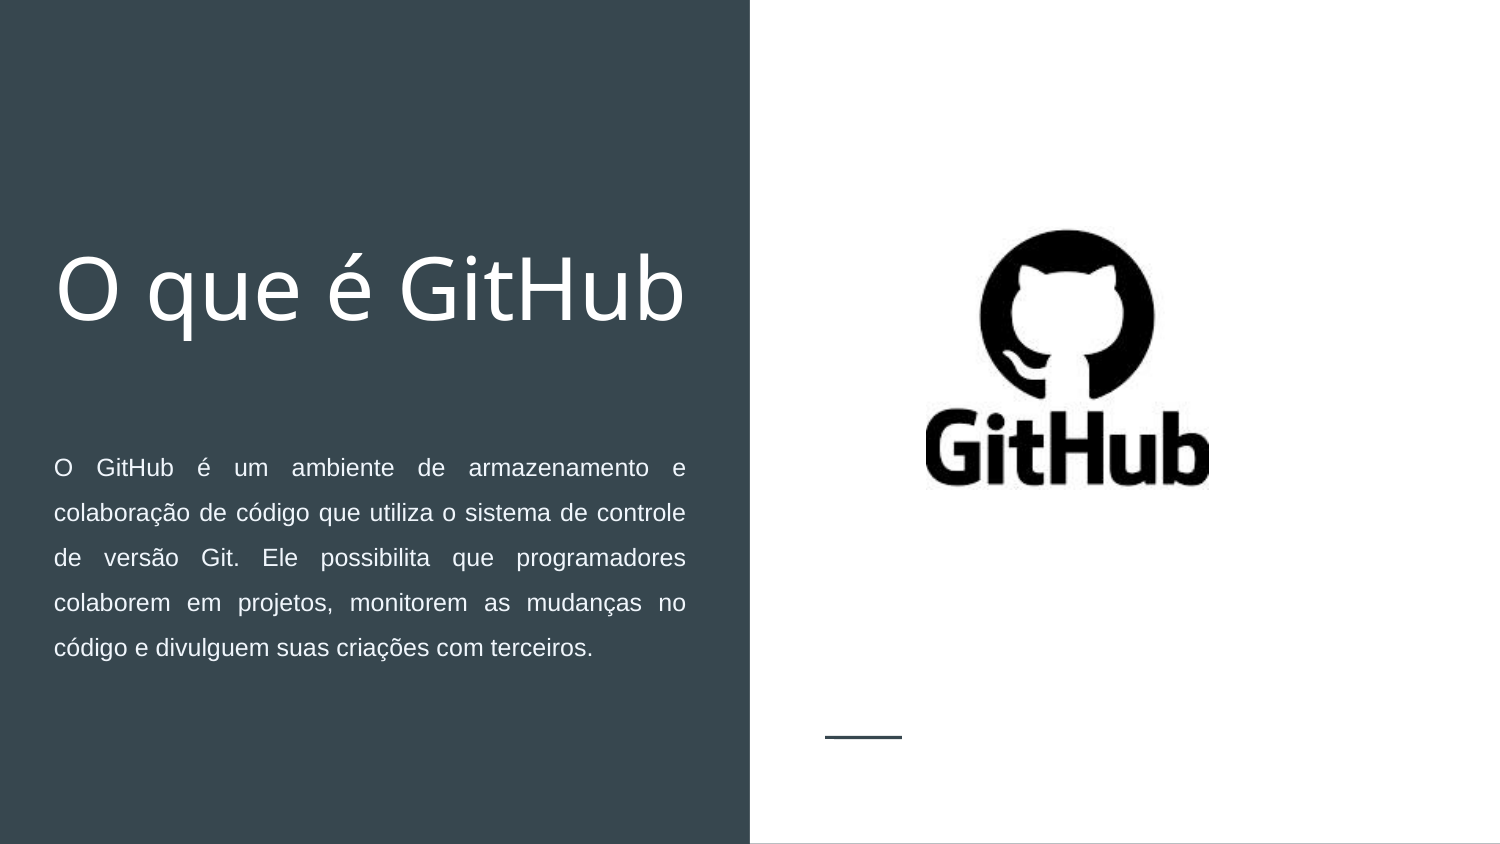

# O que é GitHub
O GitHub é um ambiente de armazenamento e colaboração de código que utiliza o sistema de controle de versão Git. Ele possibilita que programadores colaborem em projetos, monitorem as mudanças no código e divulguem suas criações com terceiros.